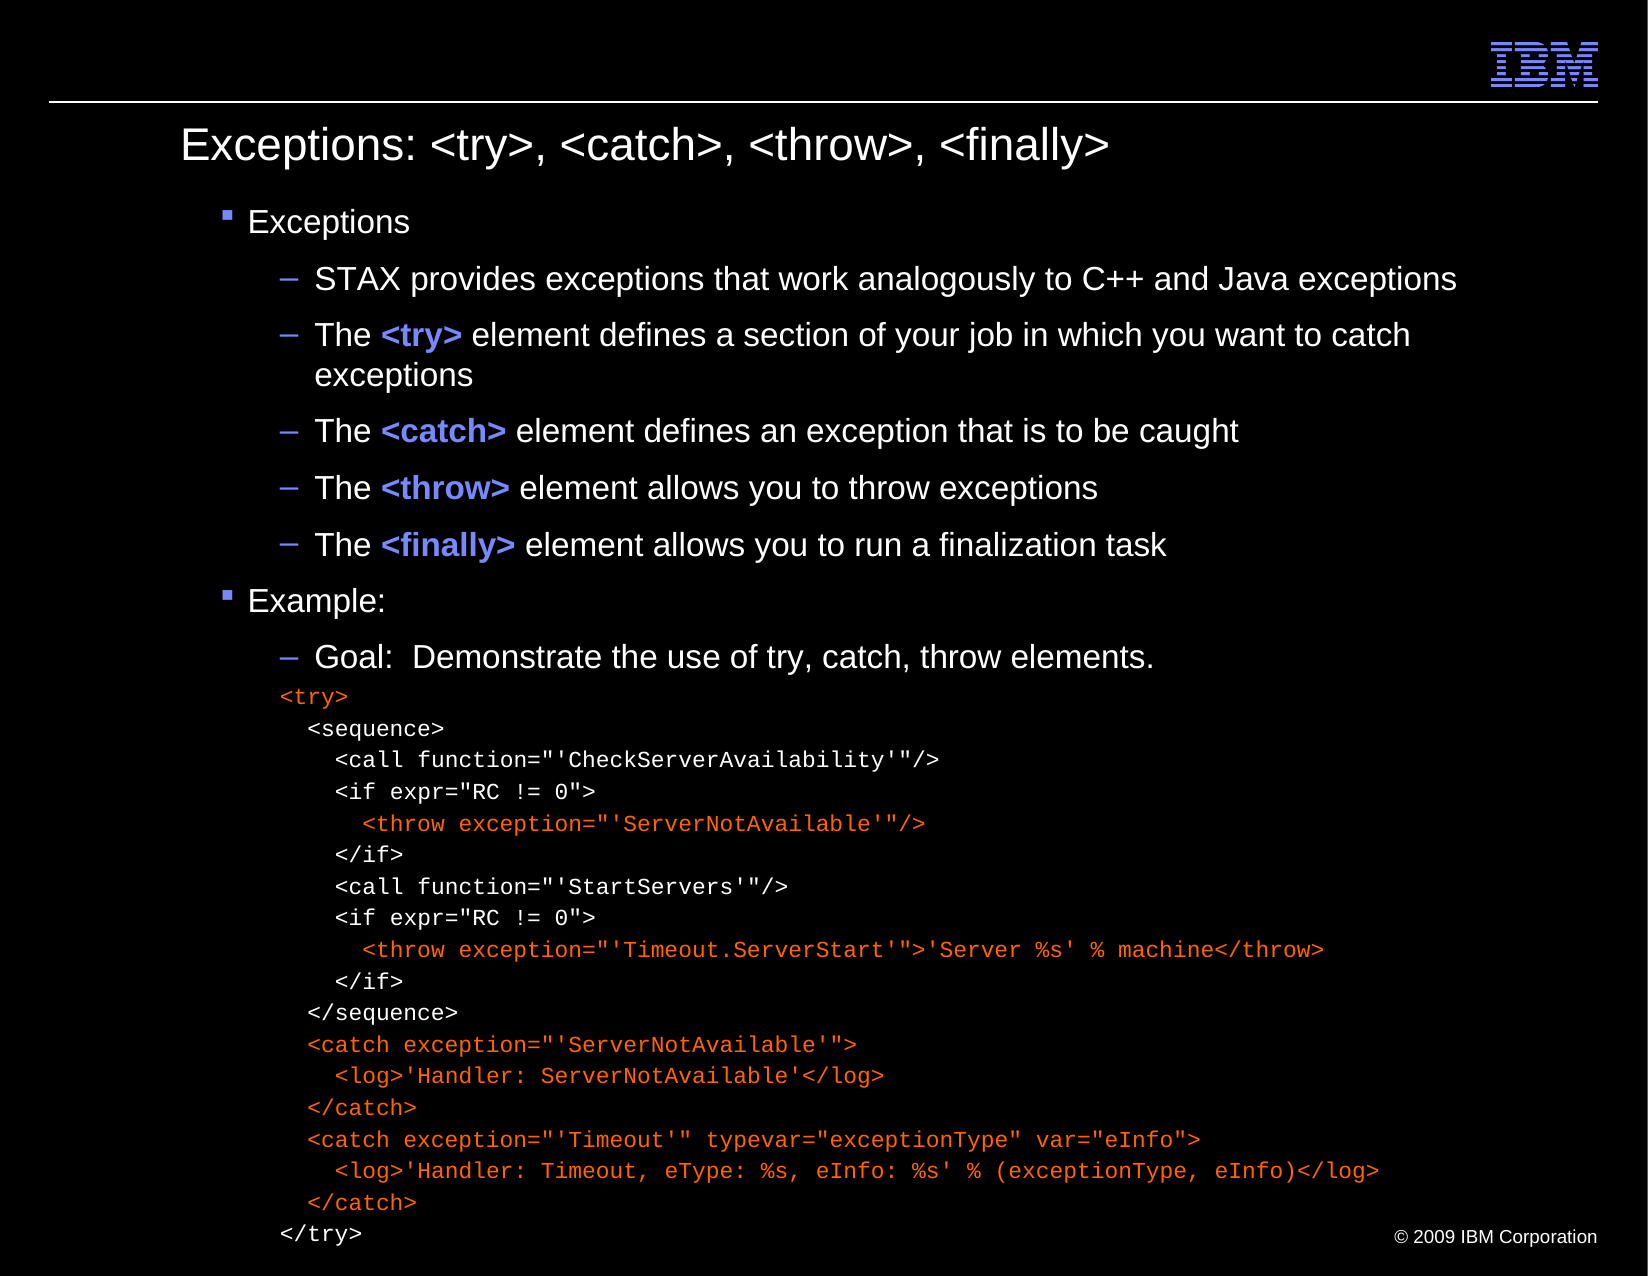

# Exceptions: <try>, <catch>, <throw>, <finally>
Exceptions
STAX provides exceptions that work analogously to C++ and Java exceptions
The <try> element defines a section of your job in which you want to catch exceptions
The <catch> element defines an exception that is to be caught
The <throw> element allows you to throw exceptions
The <finally> element allows you to run a finalization task
Example:
Goal: Demonstrate the use of try, catch, throw elements.
<try>
 <sequence>
 <call function="'CheckServerAvailability'"/>
 <if expr="RC != 0">
 <throw exception="'ServerNotAvailable'"/>
 </if>
 <call function="'StartServers'"/>
 <if expr="RC != 0">
 <throw exception="'Timeout.ServerStart'">'Server %s' % machine</throw>
 </if>
 </sequence>
 <catch exception="'ServerNotAvailable'">
 <log>'Handler: ServerNotAvailable'</log>
 </catch>
 <catch exception="'Timeout'" typevar="exceptionType" var="eInfo">
 <log>'Handler: Timeout, eType: %s, eInfo: %s' % (exceptionType, eInfo)</log>
 </catch>
</try>